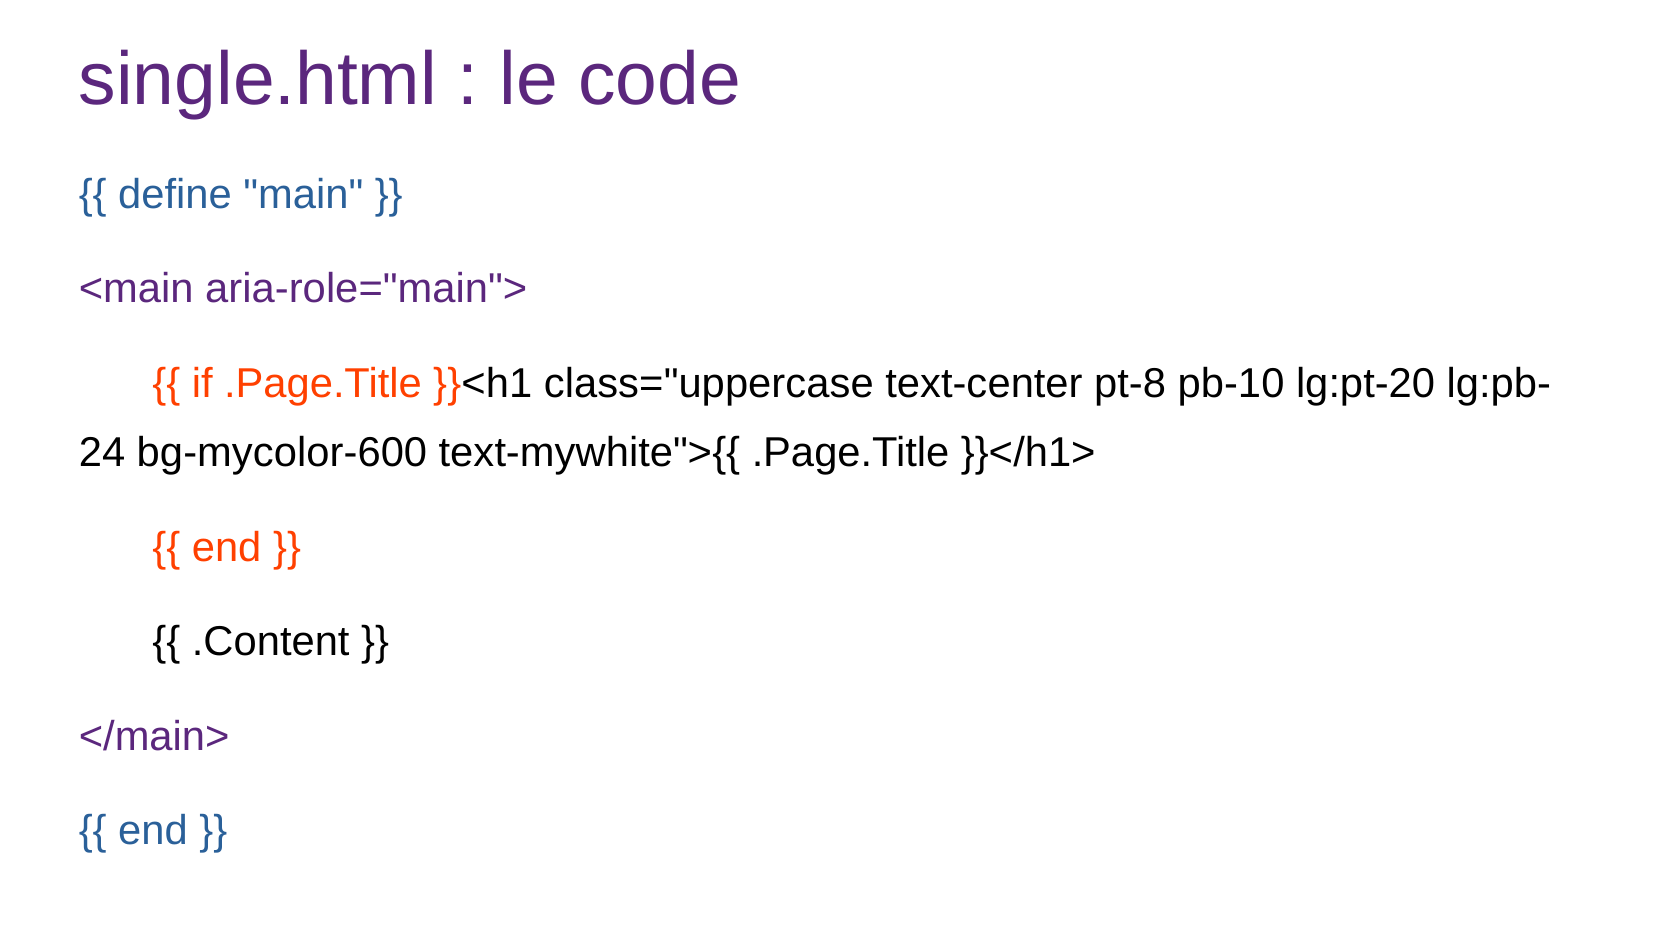

# single.html : le code
{{ define "main" }}
<main aria-role="main">
	{{ if .Page.Title }}<h1 class="uppercase text-center pt-8 pb-10 lg:pt-20 lg:pb-24 bg-mycolor-600 text-mywhite">{{ .Page.Title }}</h1>
	{{ end }}
	{{ .Content }}
</main>
{{ end }}